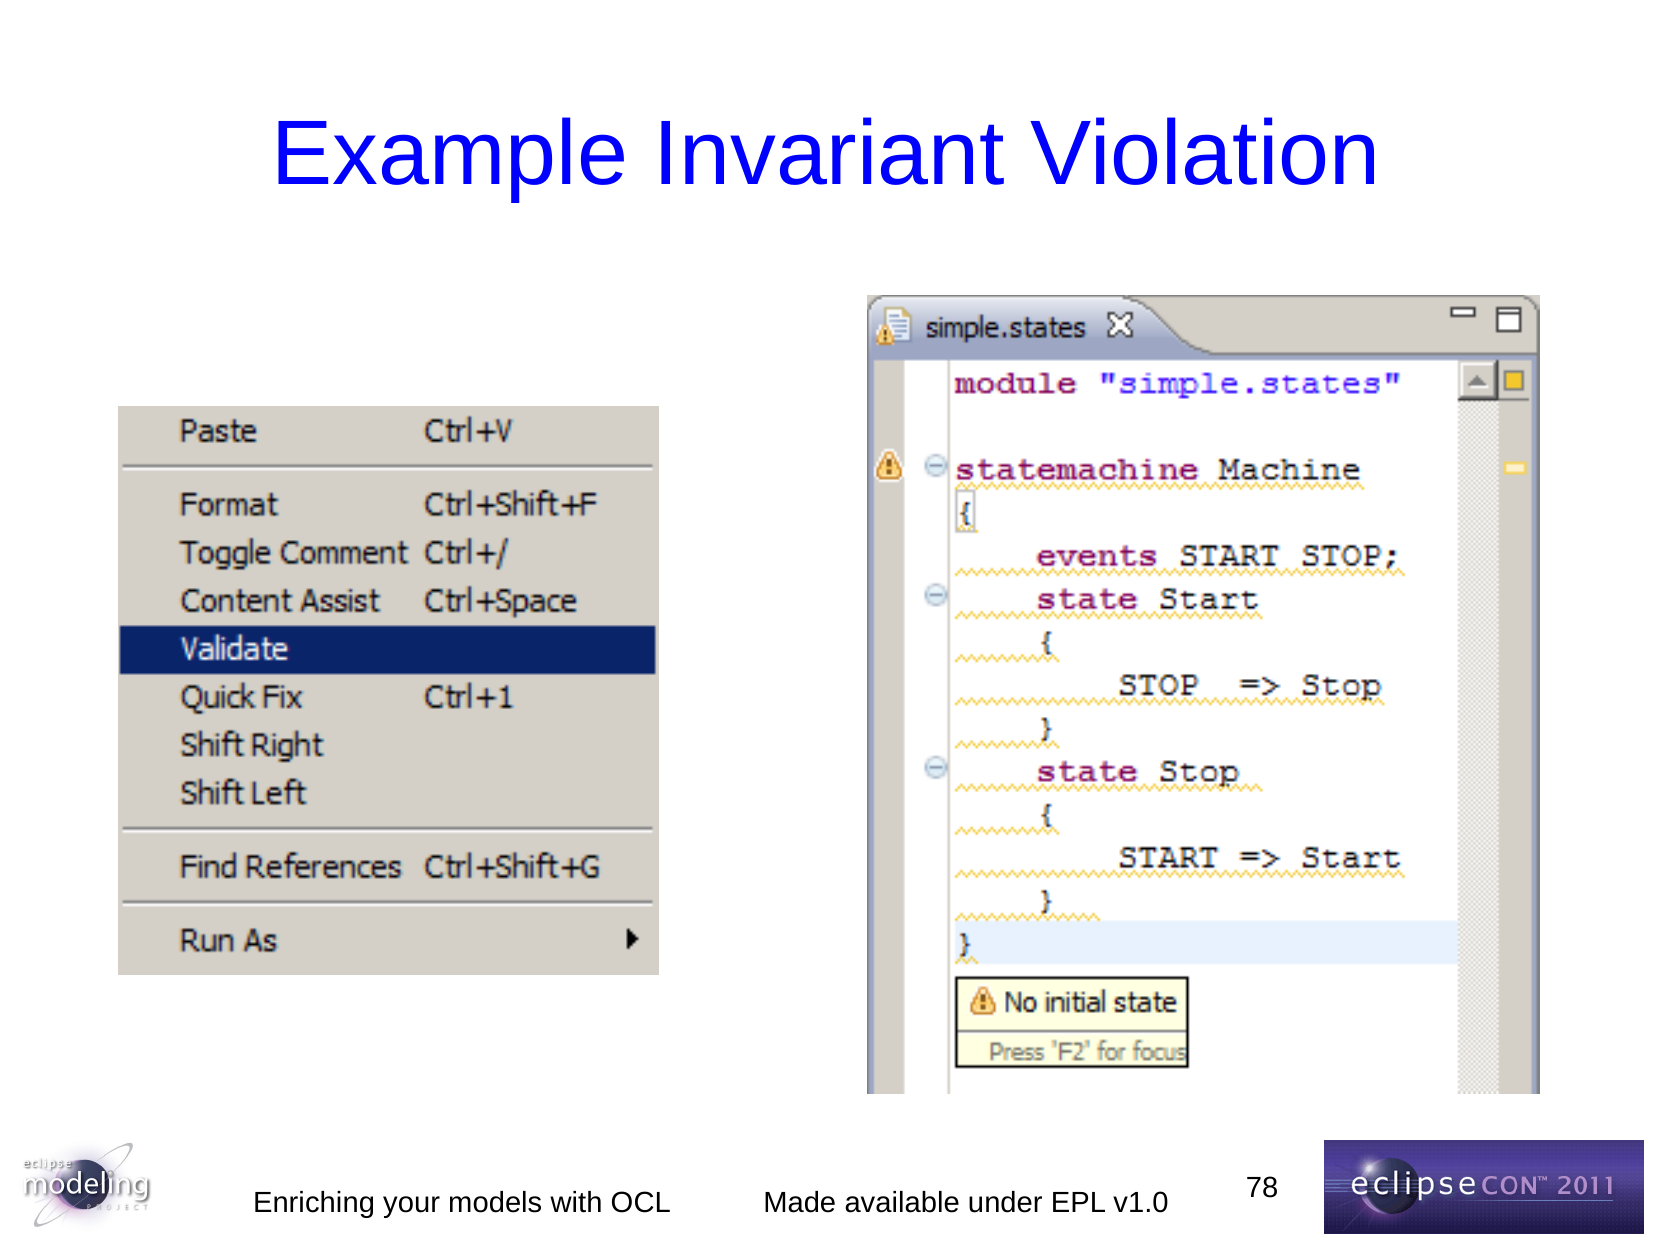

# Example Invariant Violation
78
Enriching your models with OCL